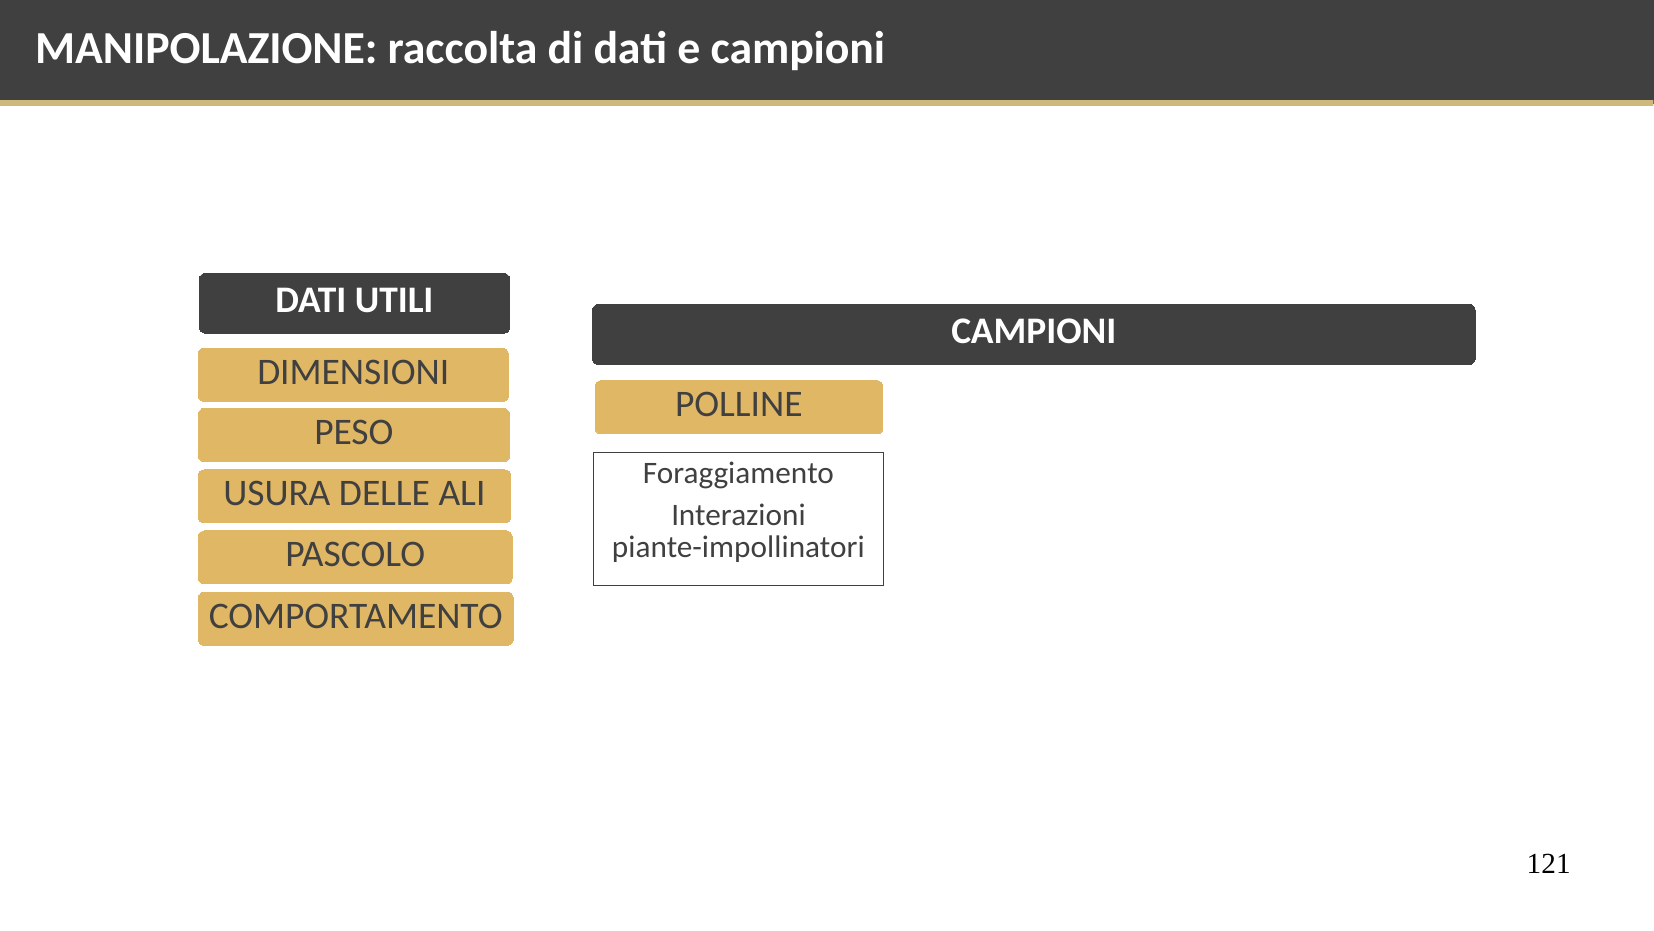

MANIPOLAZIONE: raccolta di dati e campioni
DATI UTILI
CAMPIONI
DIMENSIONI
POLLINE
PESO
Foraggiamento
Interazioni
piante-impollinatori
USURA DELLE ALI
PASCOLO
COMPORTAMENTO
121